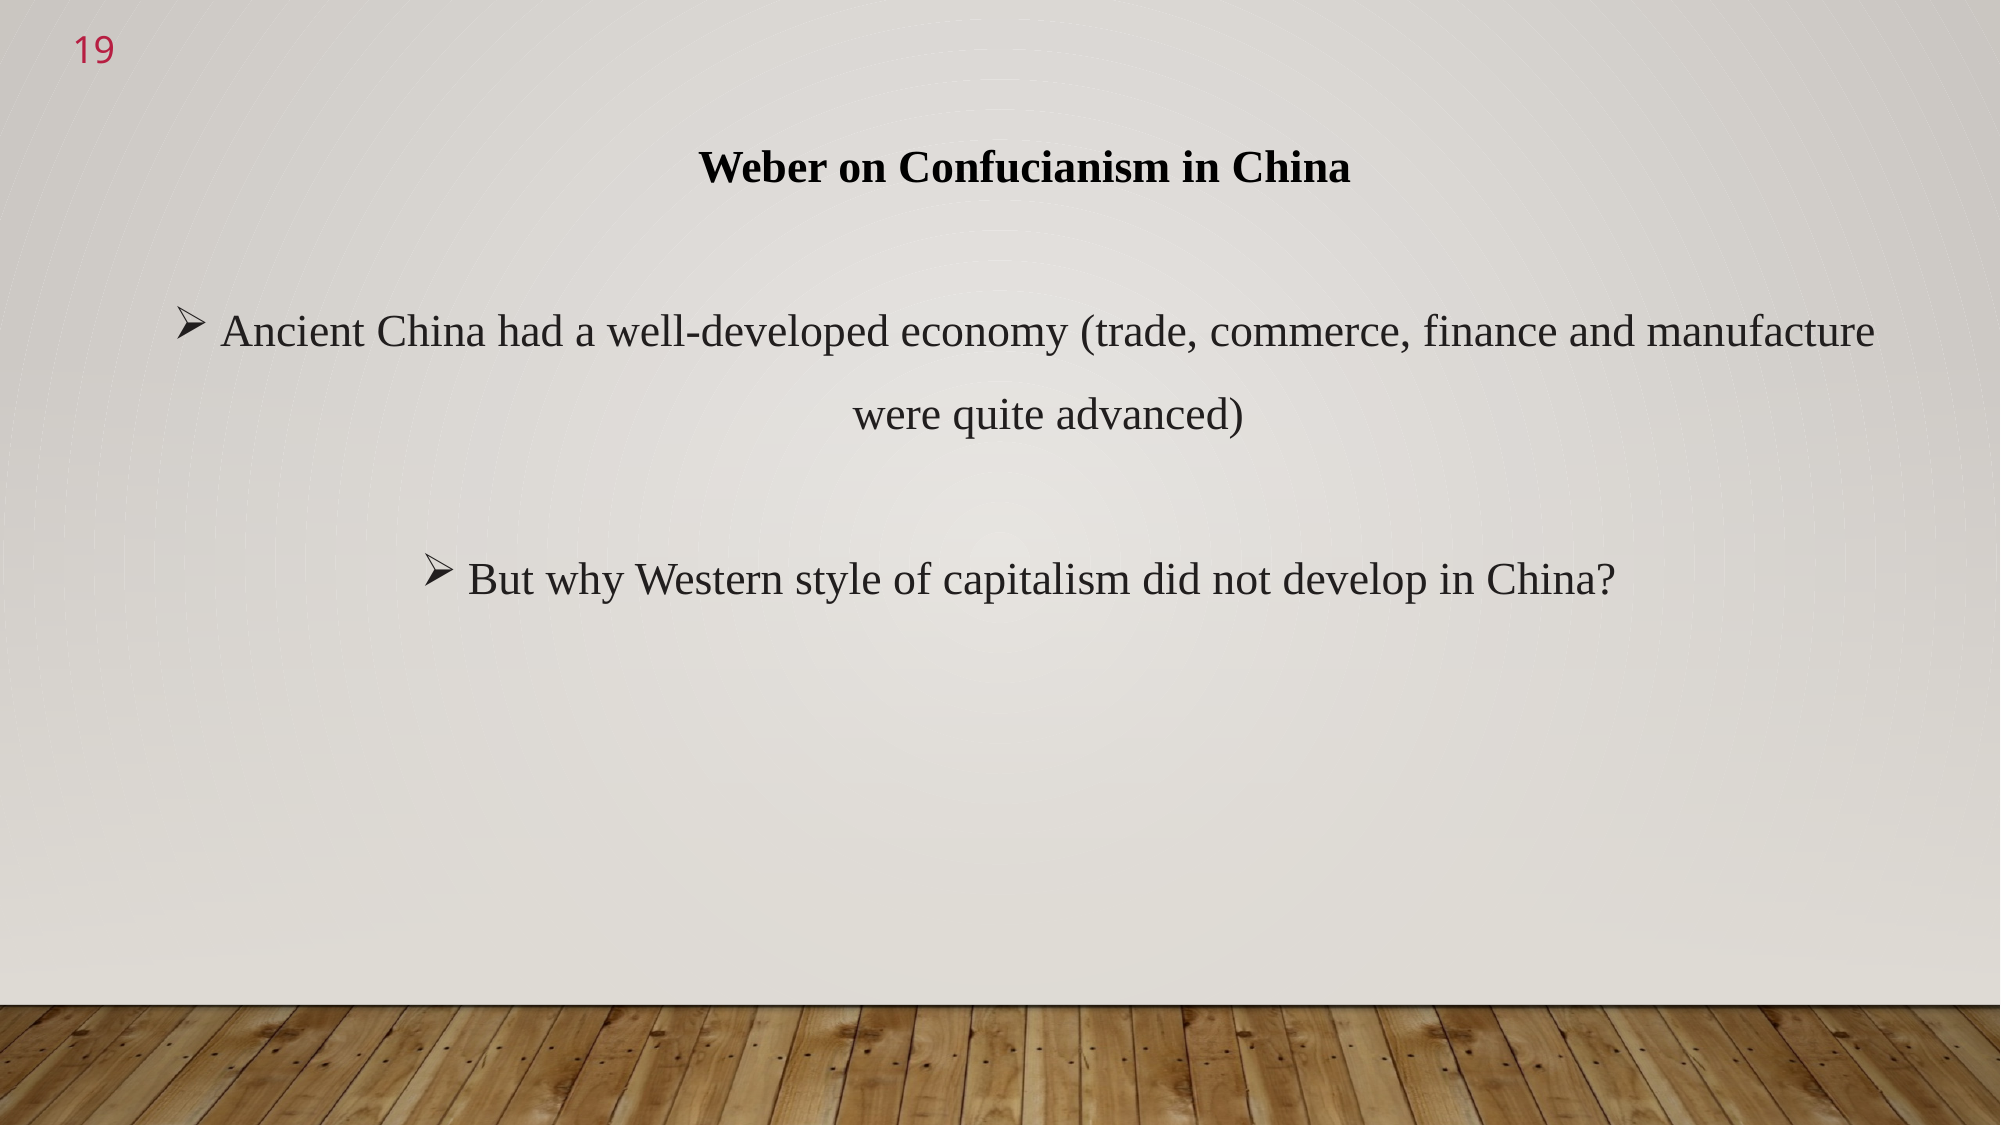

Weber on Confucianism in China
Ancient China had a well-developed economy (trade, commerce, finance and manufacture were quite advanced)
But why Western style of capitalism did not develop in China?